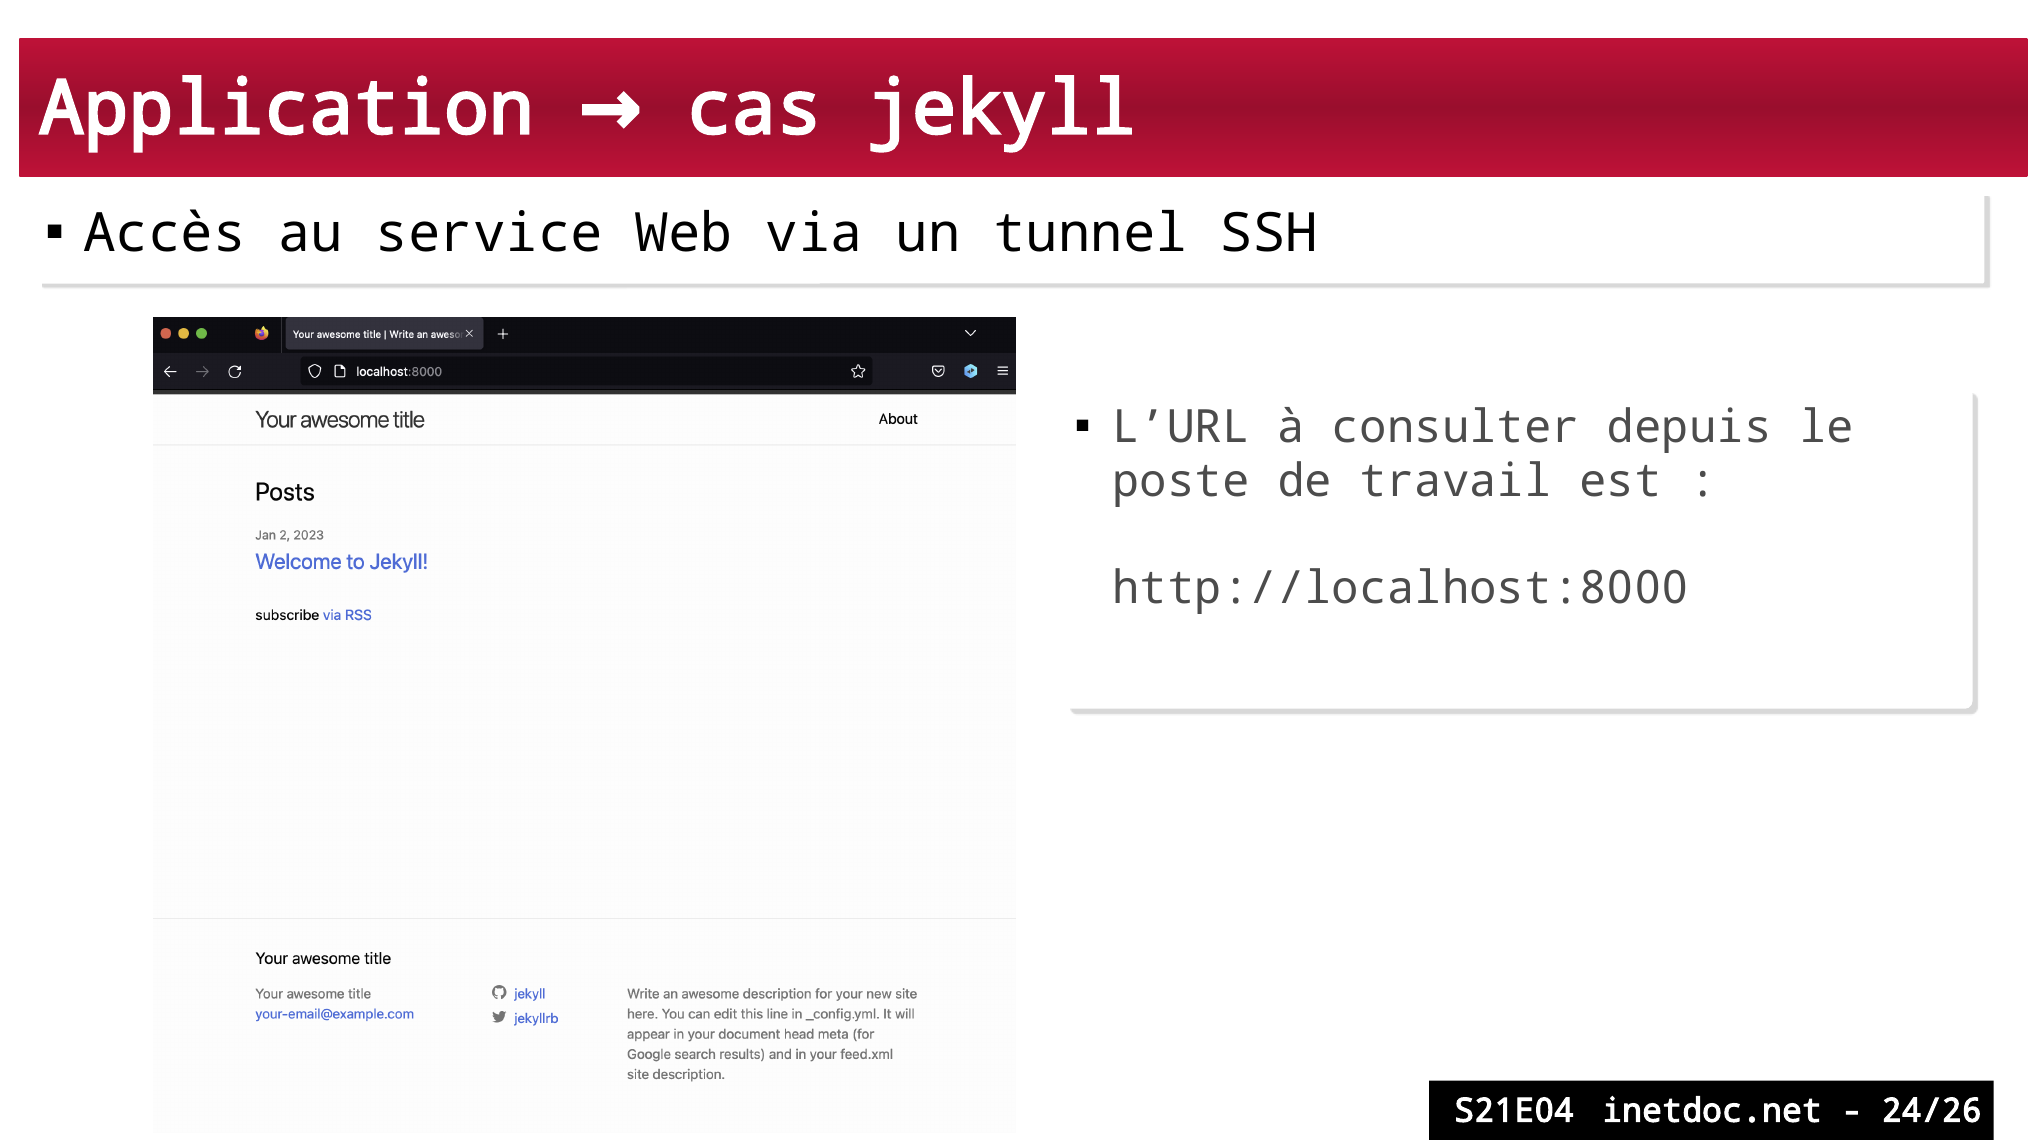

Application → cas jekyll
Accès au service Web via un tunnel SSH
L’URL à consulter depuis le poste de travail est :
http://localhost:8000
S21E04	inetdoc.net - /26